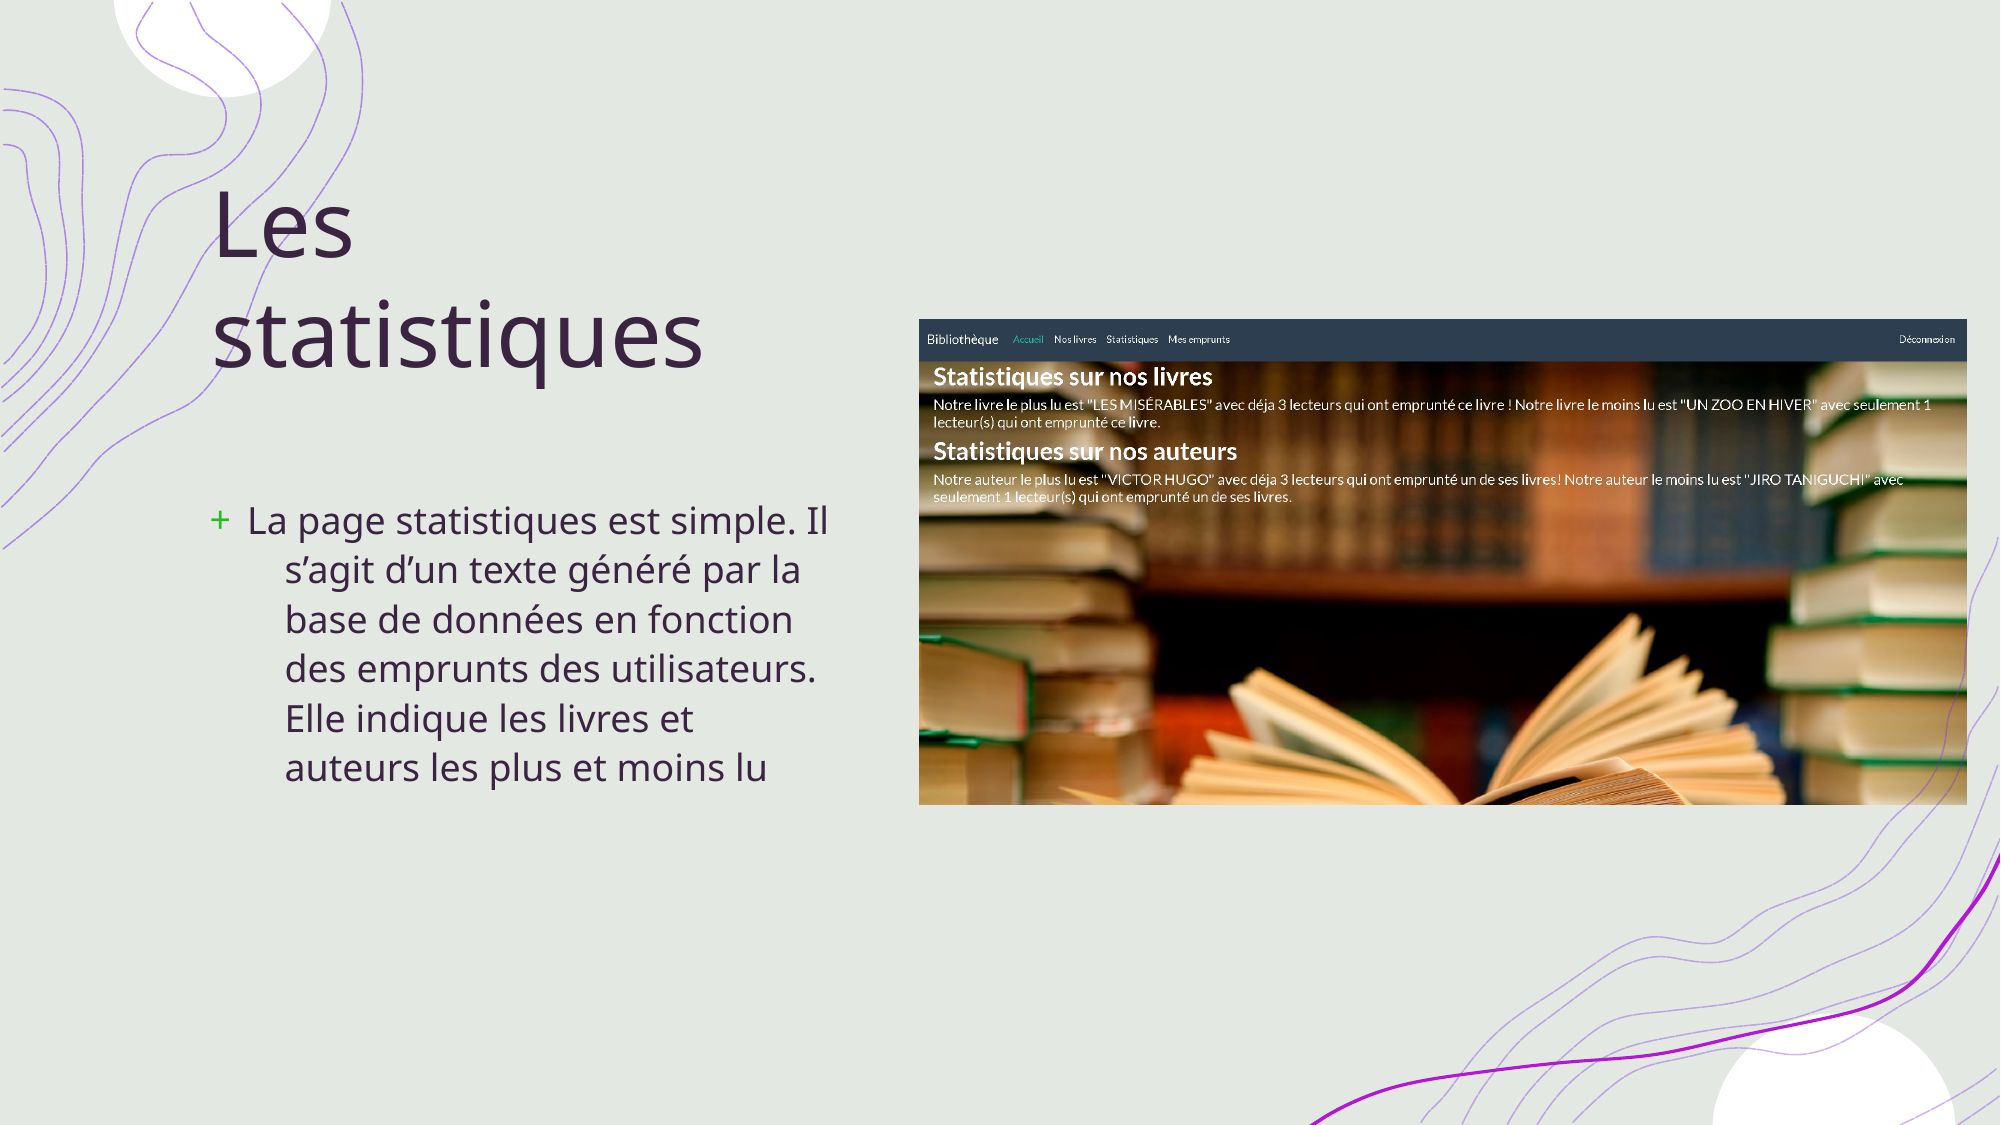

# Les statistiques
La page statistiques est simple. Il s’agit d’un texte généré par la base de données en fonction des emprunts des utilisateurs. Elle indique les livres et auteurs les plus et moins lu